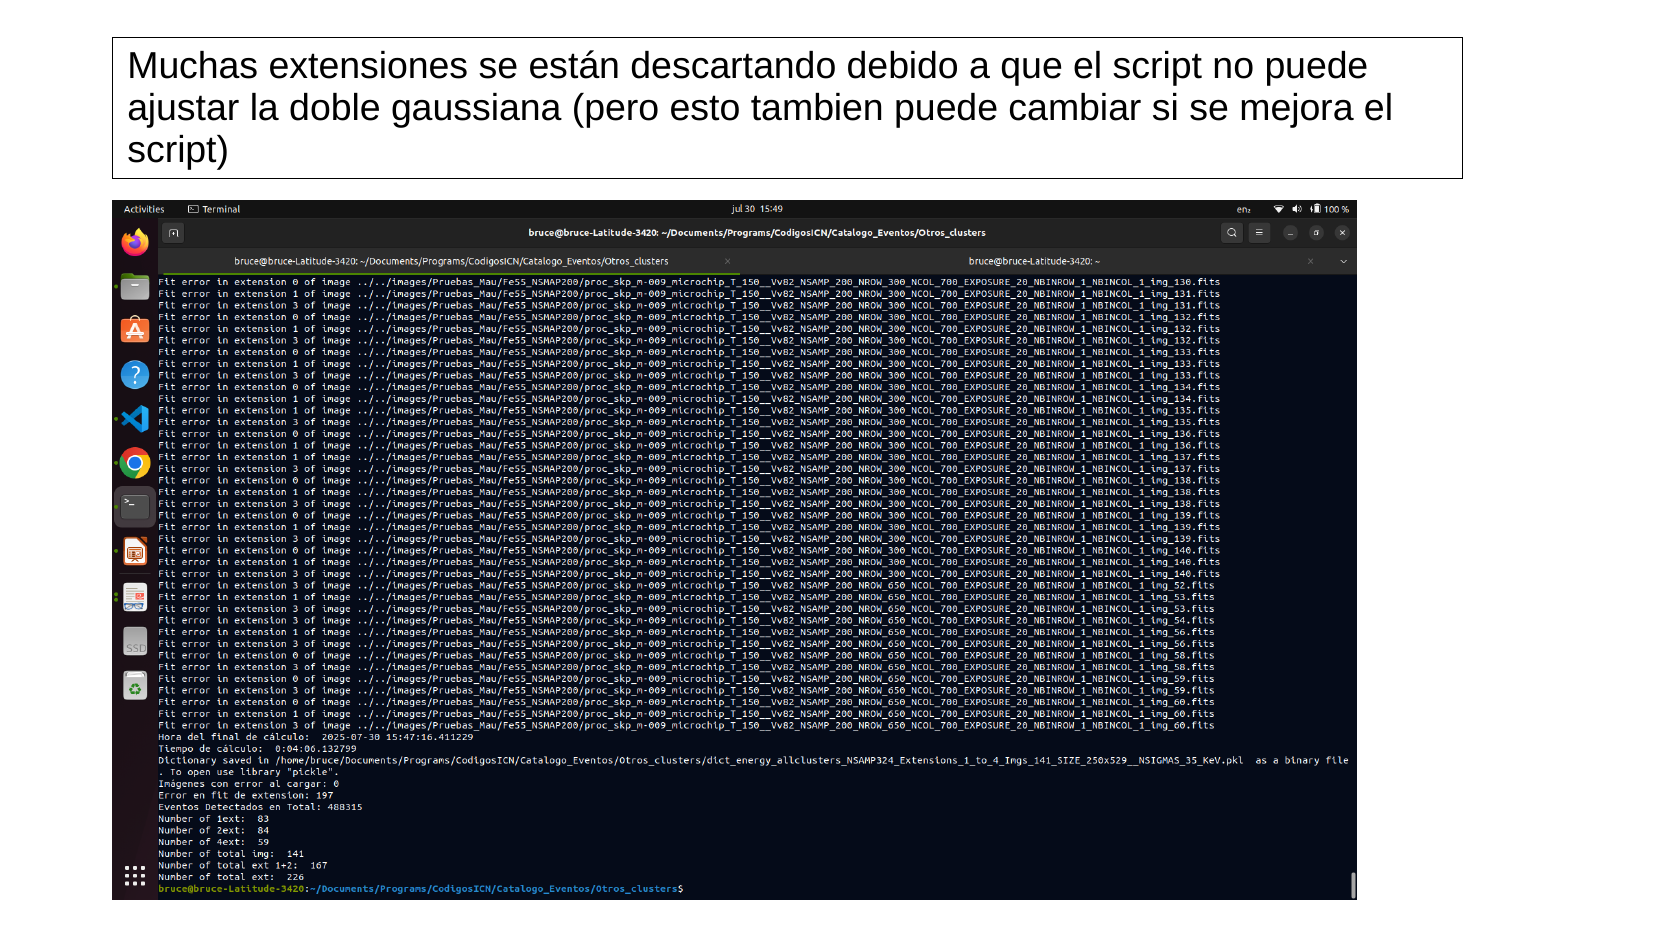

Muchas extensiones se están descartando debido a que el script no puede ajustar la doble gaussiana (pero esto tambien puede cambiar si se mejora el script)